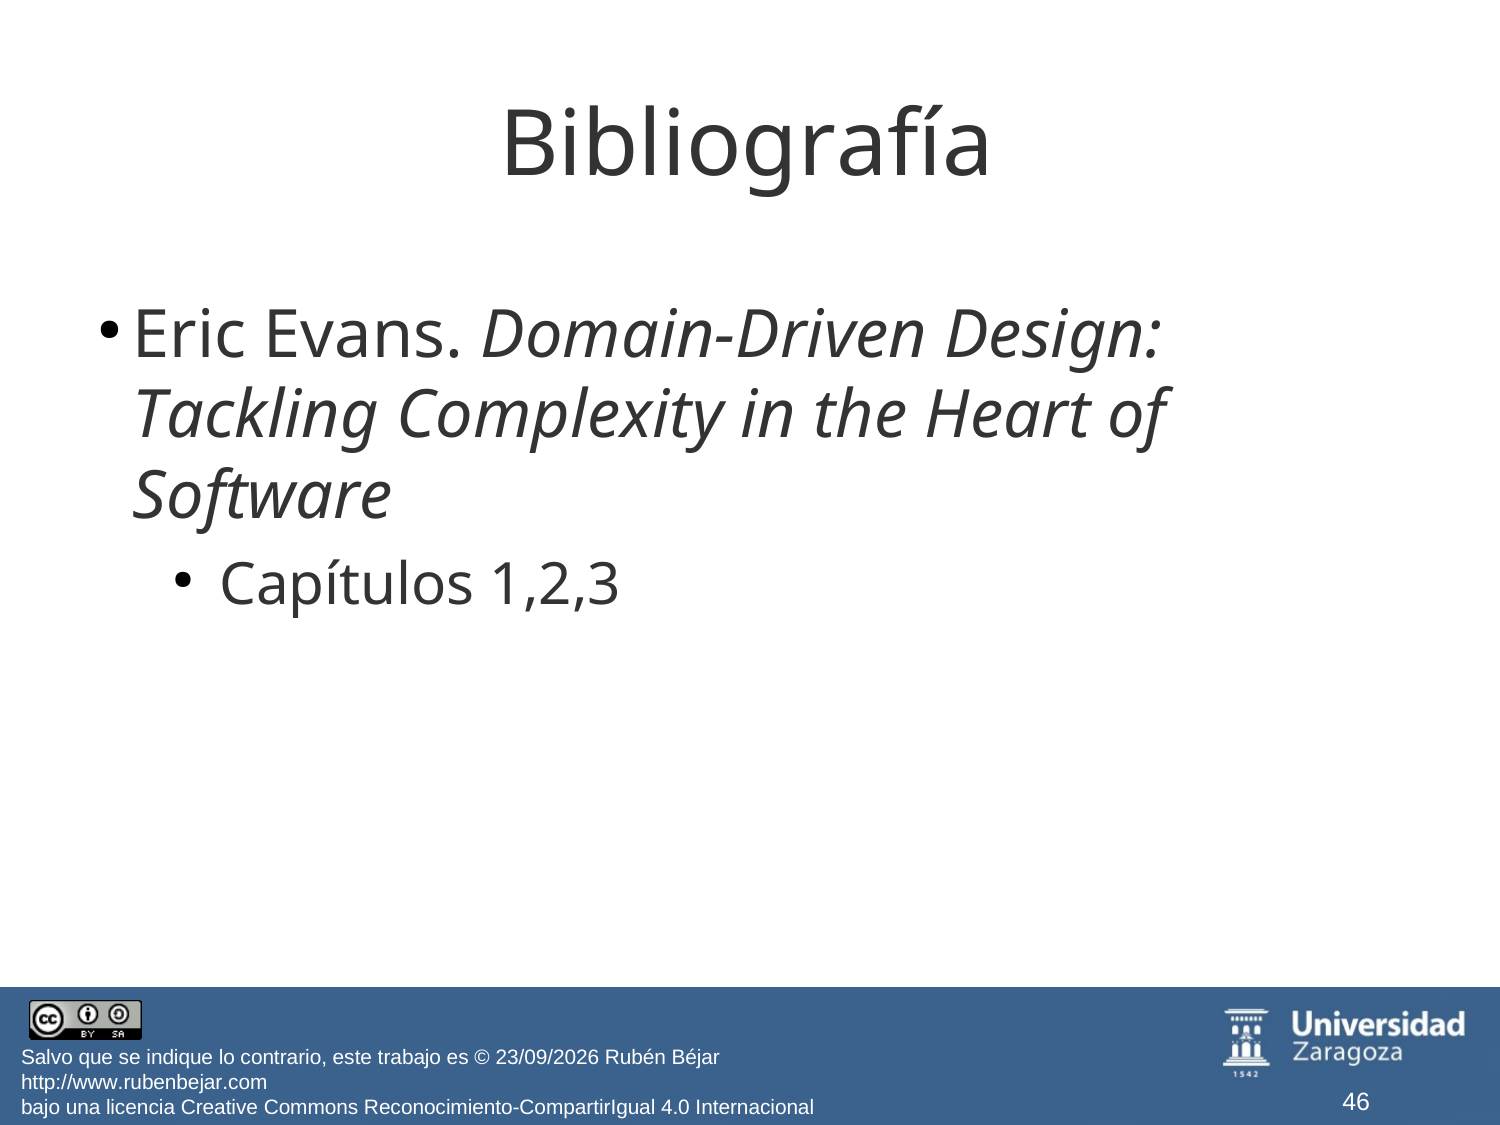

# Bibliografía
Eric Evans. Domain-Driven Design: Tackling Complexity in the Heart of Software
Capítulos 1,2,3